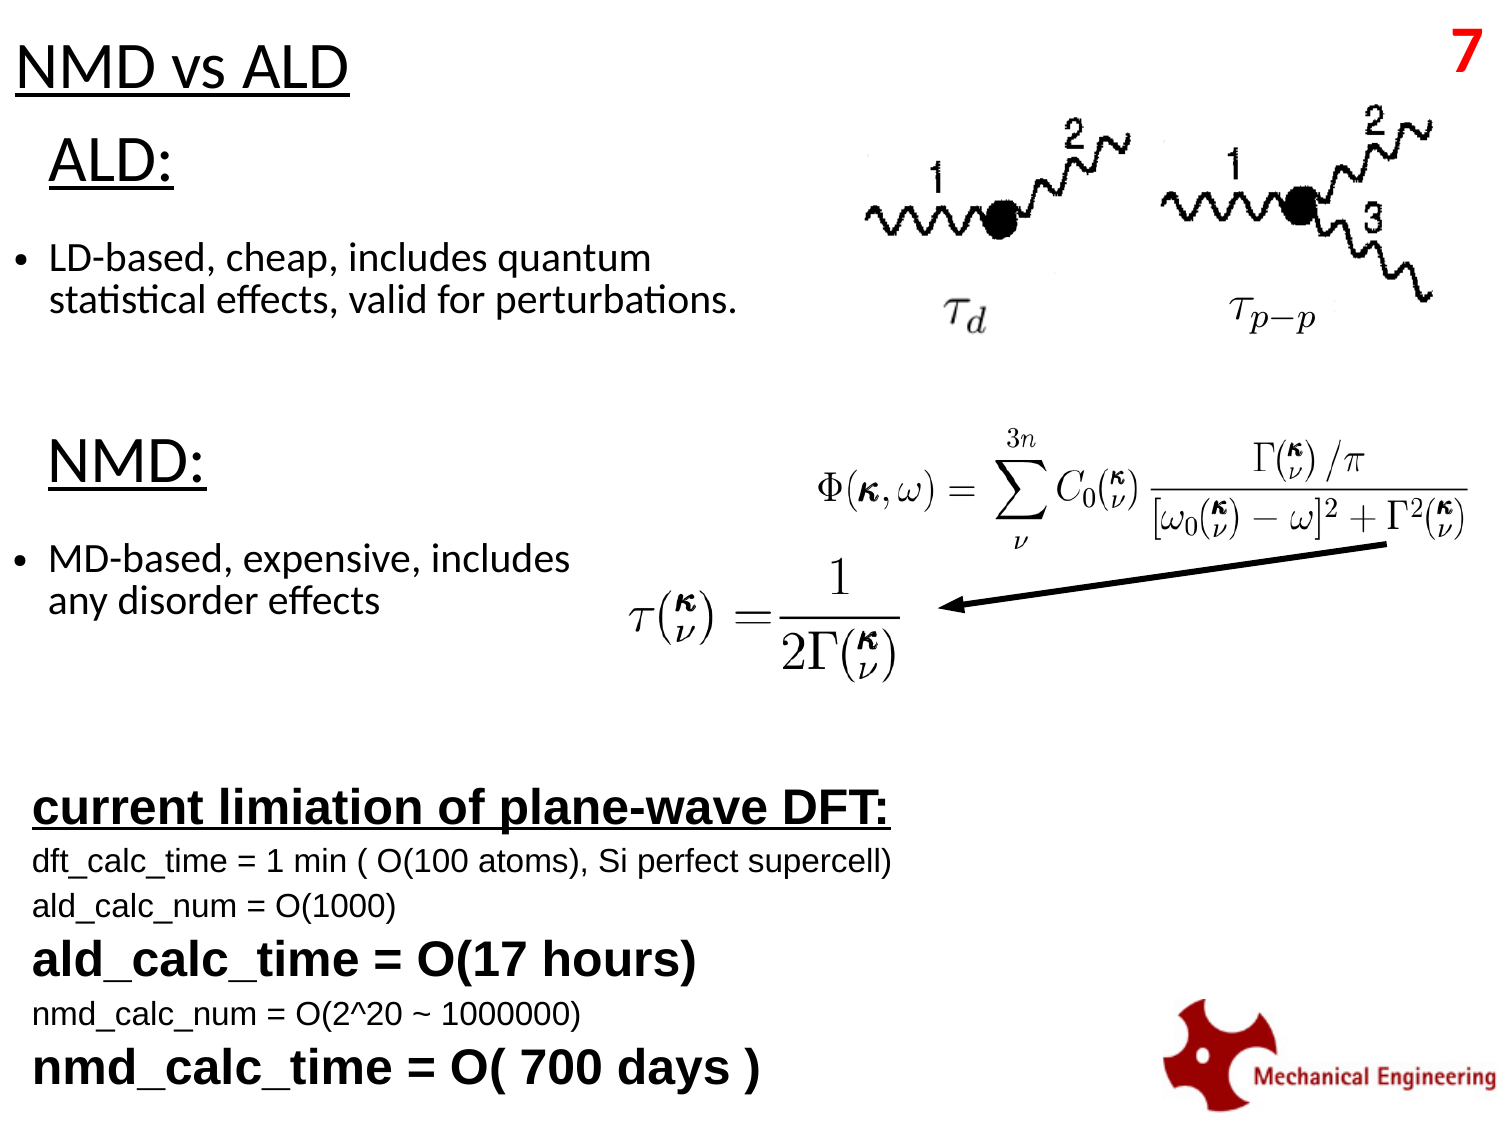

# NMD vs ALD
7
ALD:
LD-based, cheap, includes quantum statistical effects, valid for perturbations.
NMD:
MD-based, expensive, includes any disorder effects
current limiation of plane-wave DFT:
dft_calc_time = 1 min ( O(100 atoms), Si perfect supercell)
ald_calc_num = O(1000)
ald_calc_time = O(17 hours)
nmd_calc_num = O(2^20 ~ 1000000)
nmd_calc_time = O( 700 days )